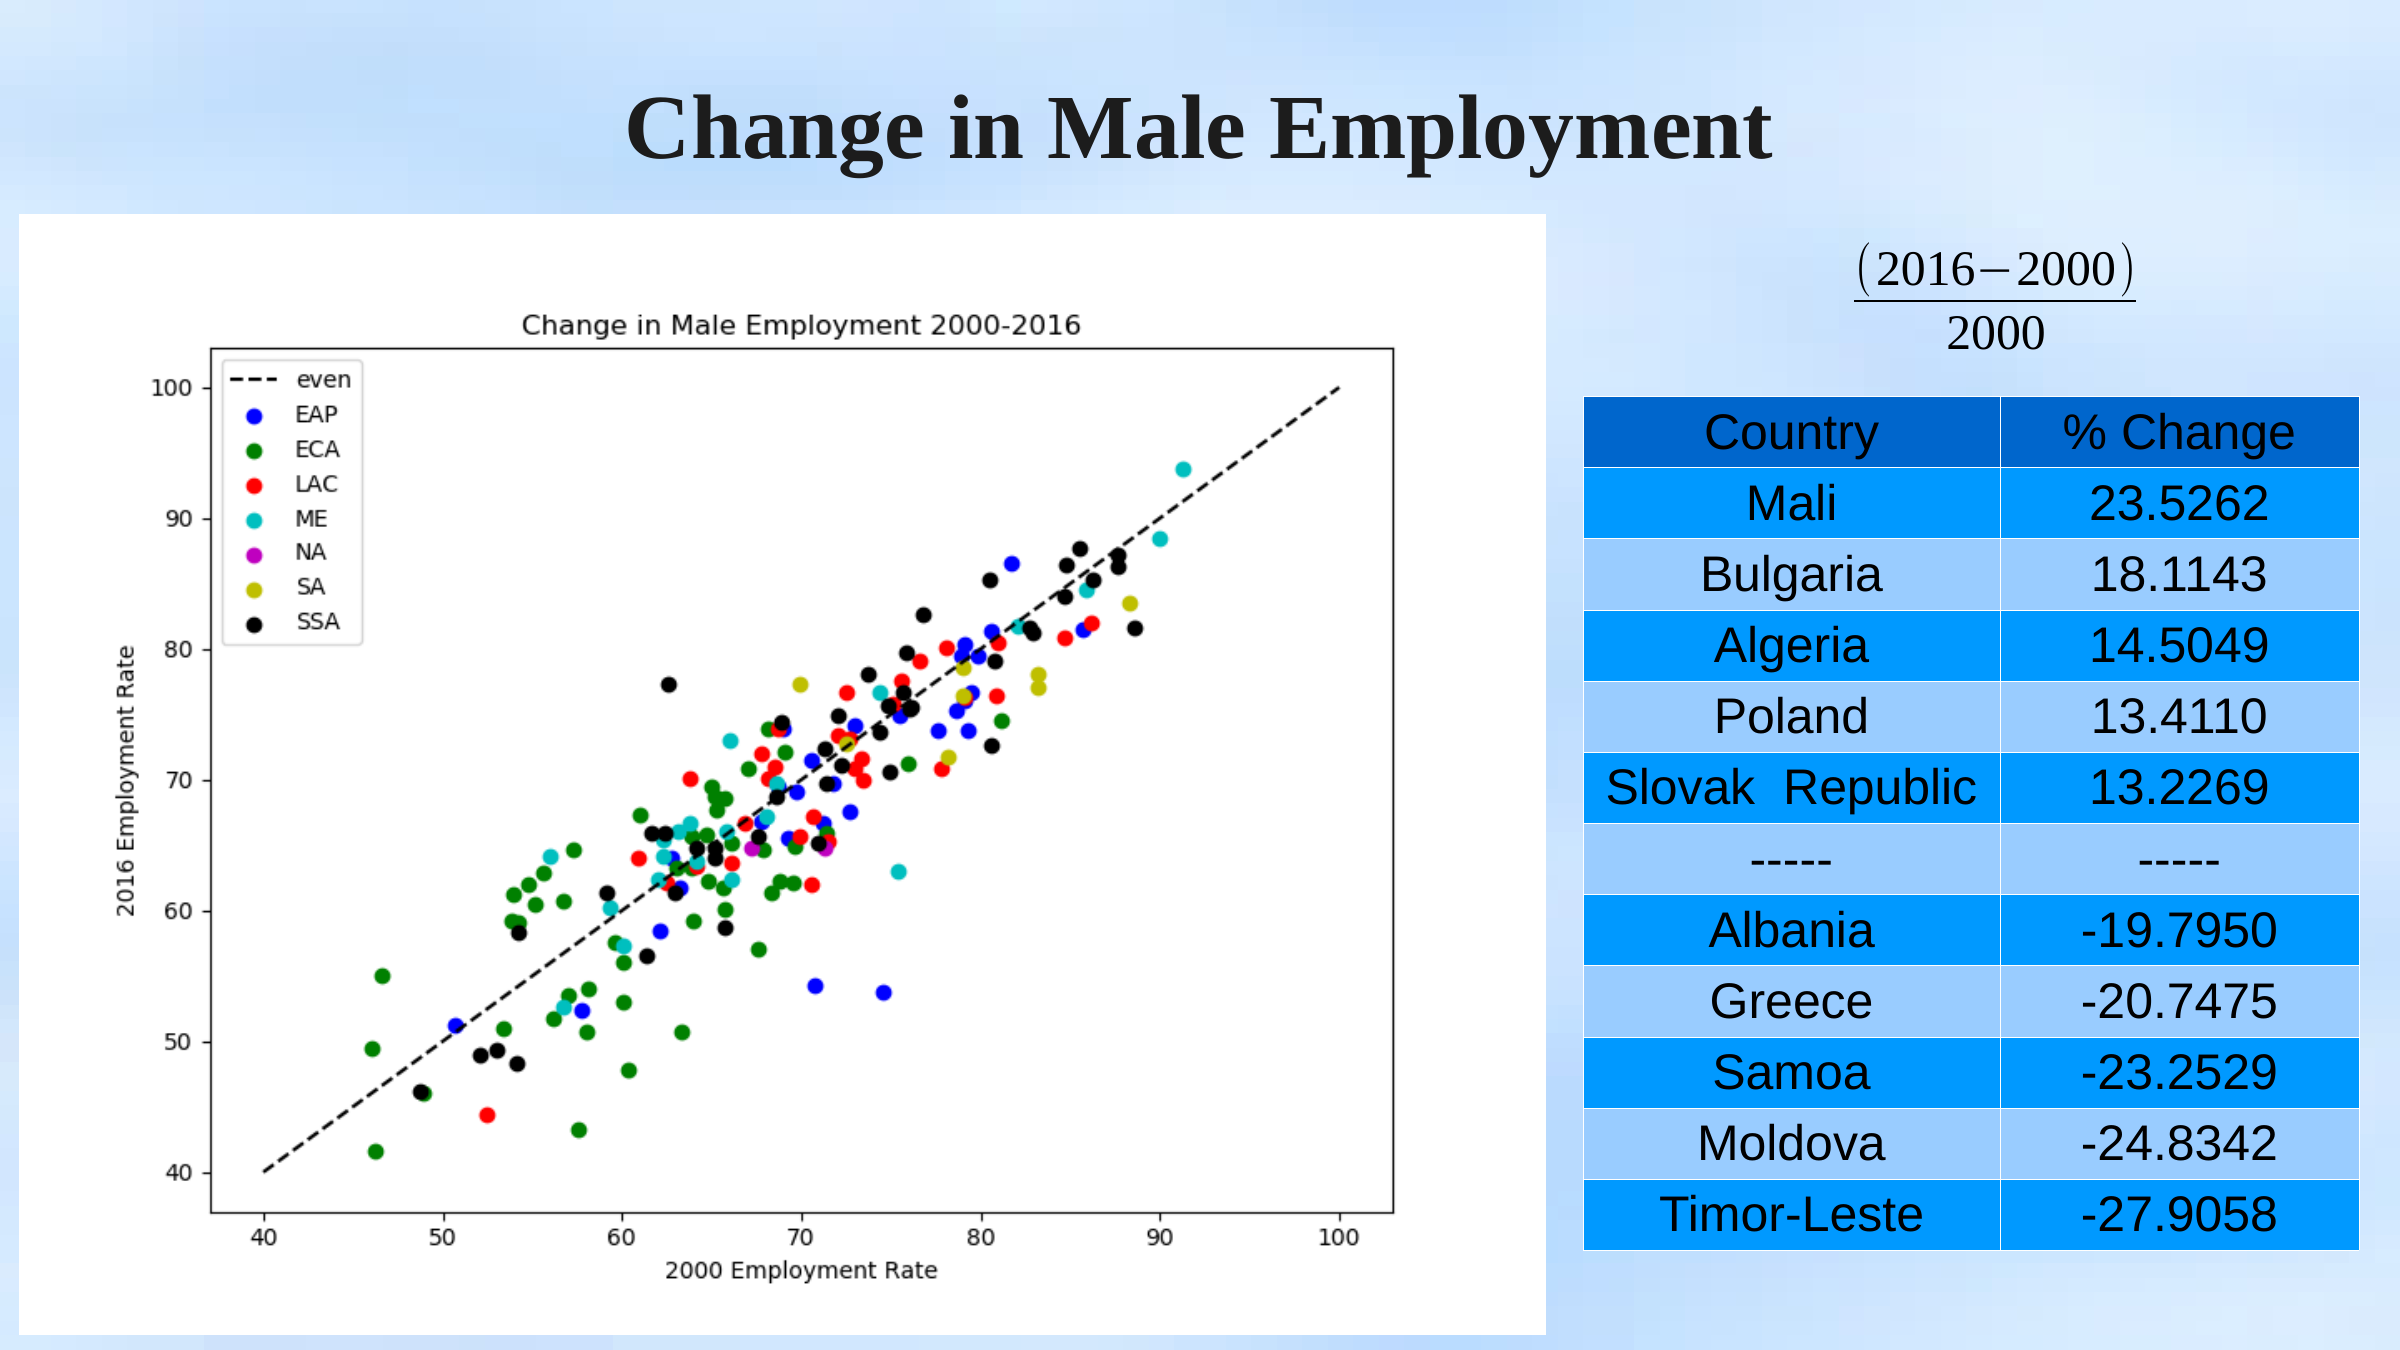

# Change in Male Employment
| Country | % Change |
| --- | --- |
| Mali | 23.5262 |
| Bulgaria | 18.1143 |
| Algeria | 14.5049 |
| Poland | 13.4110 |
| Slovak Republic | 13.2269 |
| ----- | ----- |
| Albania | -19.7950 |
| Greece | -20.7475 |
| Samoa | -23.2529 |
| Moldova | -24.8342 |
| Timor-Leste | -27.9058 |